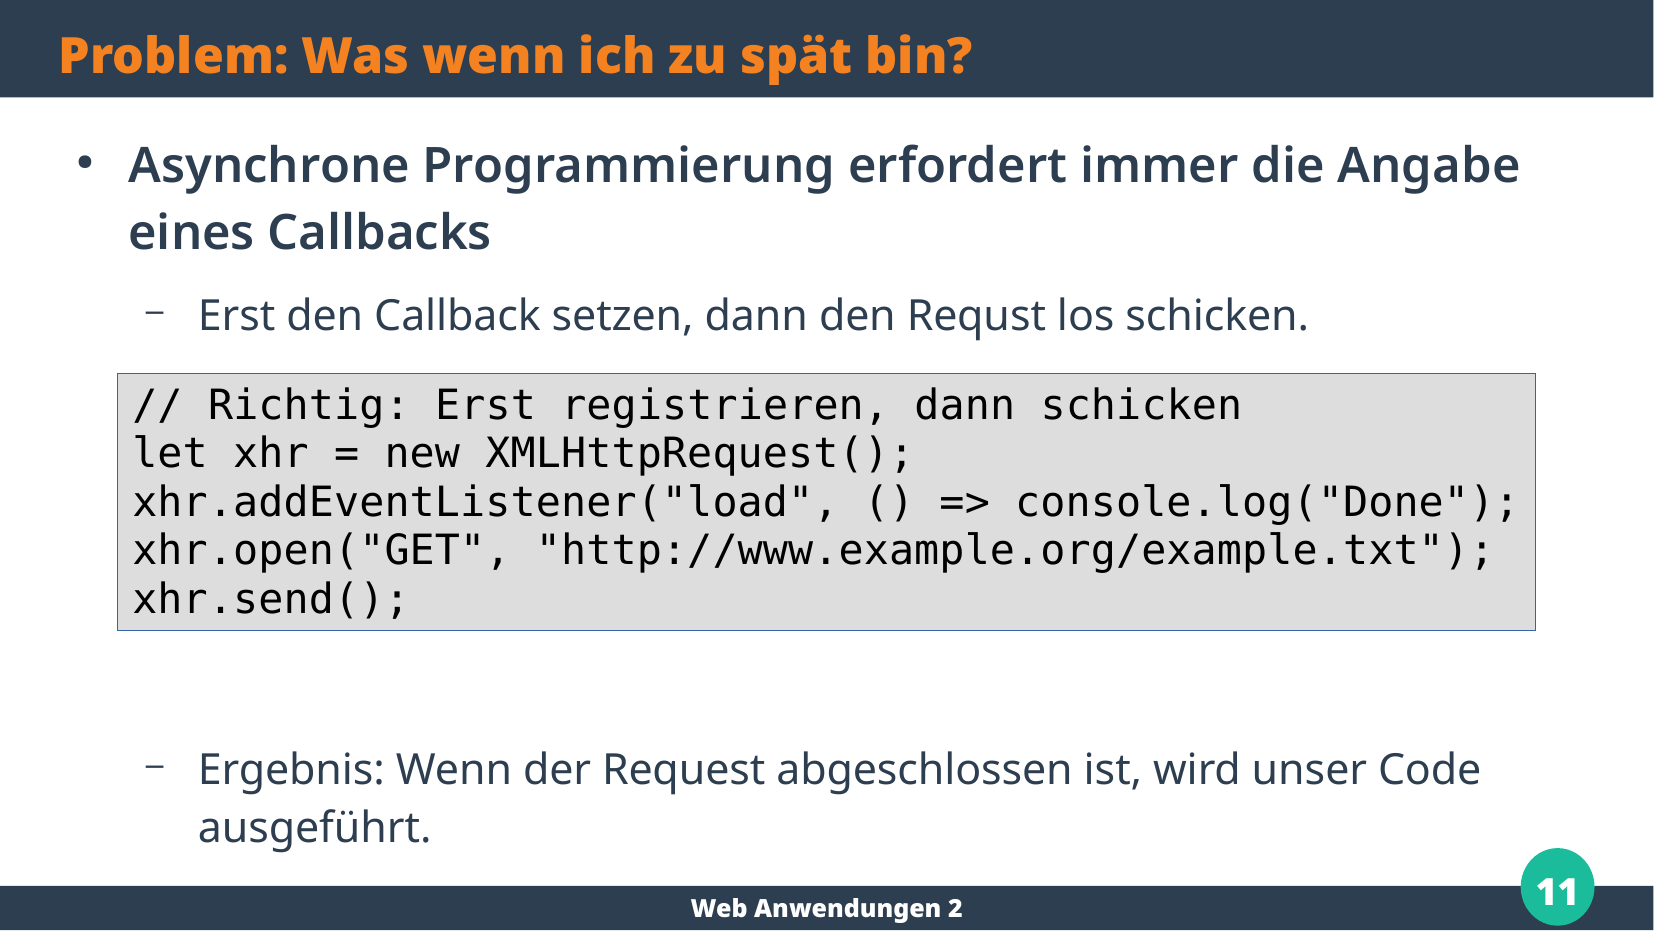

# Problem: Was wenn ich zu spät bin?
Asynchrone Programmierung erfordert immer die Angabe eines Callbacks
Erst den Callback setzen, dann den Requst los schicken.
Ergebnis: Wenn der Request abgeschlossen ist, wird unser Code ausgeführt.
// Richtig: Erst registrieren, dann schicken
let xhr = new XMLHttpRequest();
xhr.addEventListener("load", () => console.log("Done");
xhr.open("GET", "http://www.example.org/example.txt");
xhr.send();
11